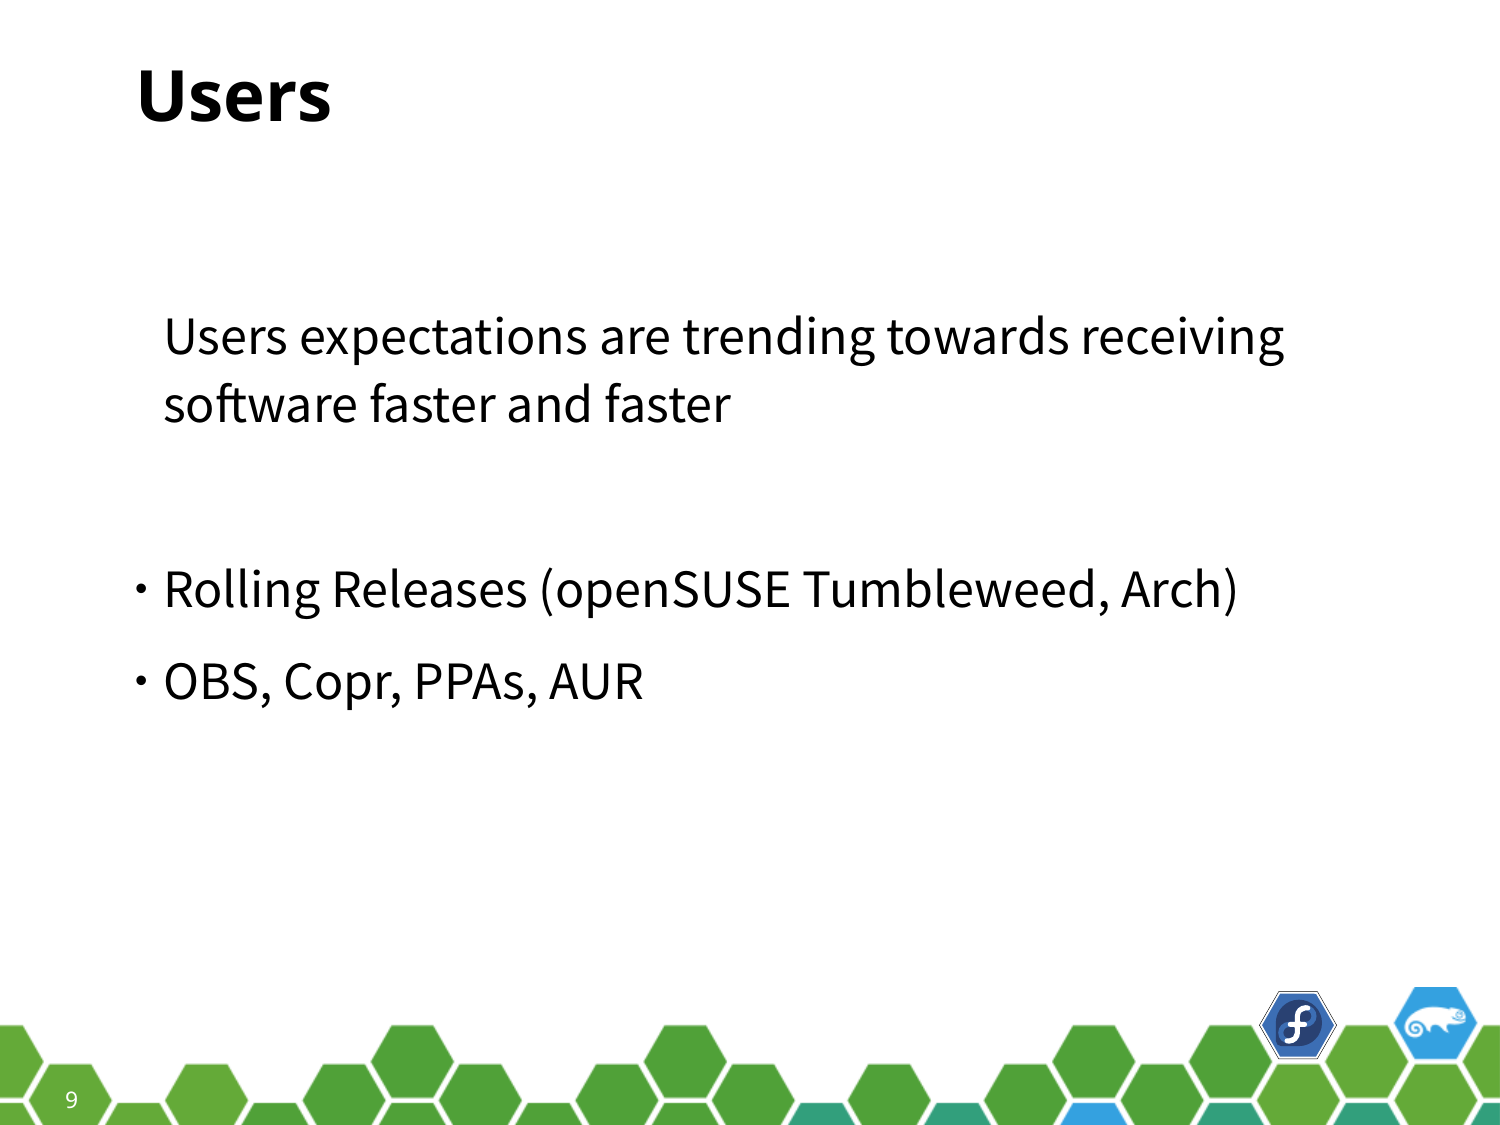

# Users
Users expectations are trending towards receiving software faster and faster
Rolling Releases (openSUSE Tumbleweed, Arch)
OBS, Copr, PPAs, AUR